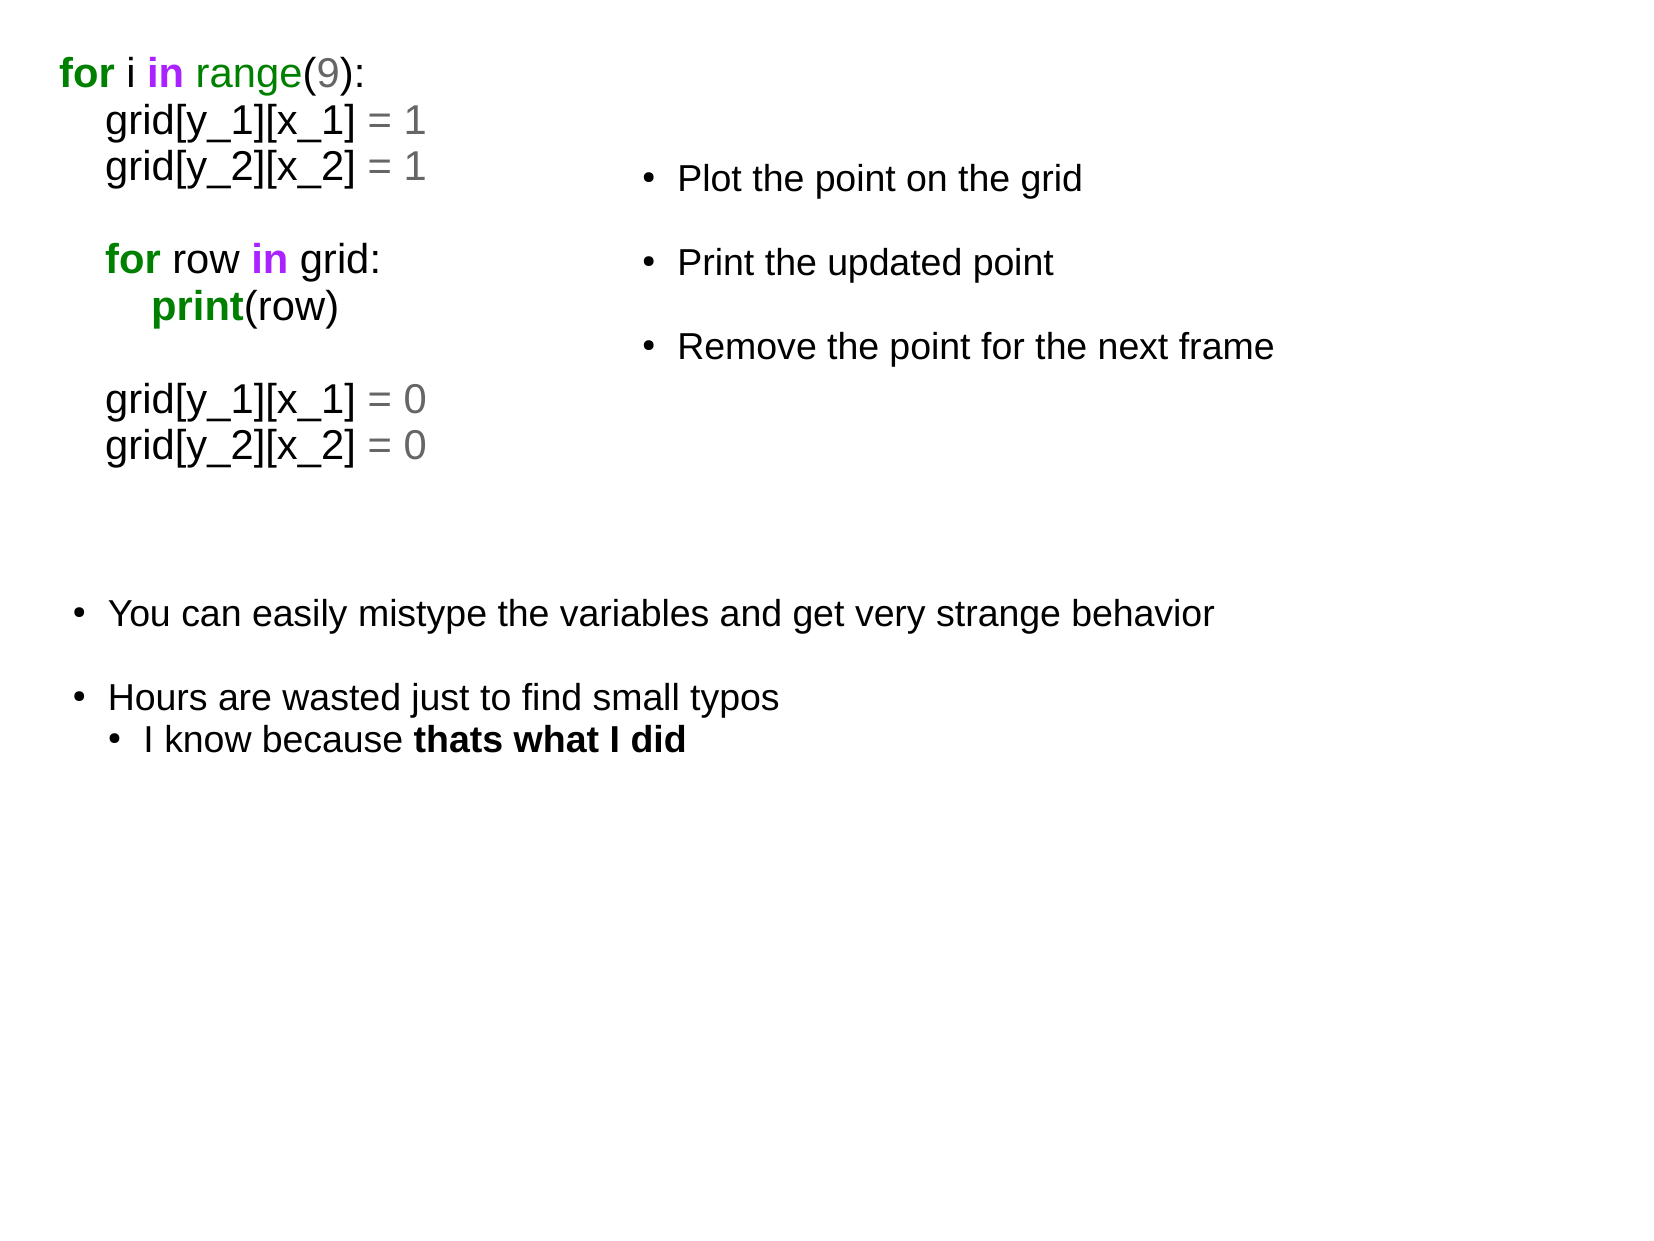

for i in range(9):
 grid[y_1][x_1] = 1
 grid[y_2][x_2] = 1
 for row in grid:
 print(row)
 grid[y_1][x_1] = 0
 grid[y_2][x_2] = 0
Plot the point on the grid
Print the updated point
Remove the point for the next frame
You can easily mistype the variables and get very strange behavior
Hours are wasted just to find small typos
I know because thats what I did